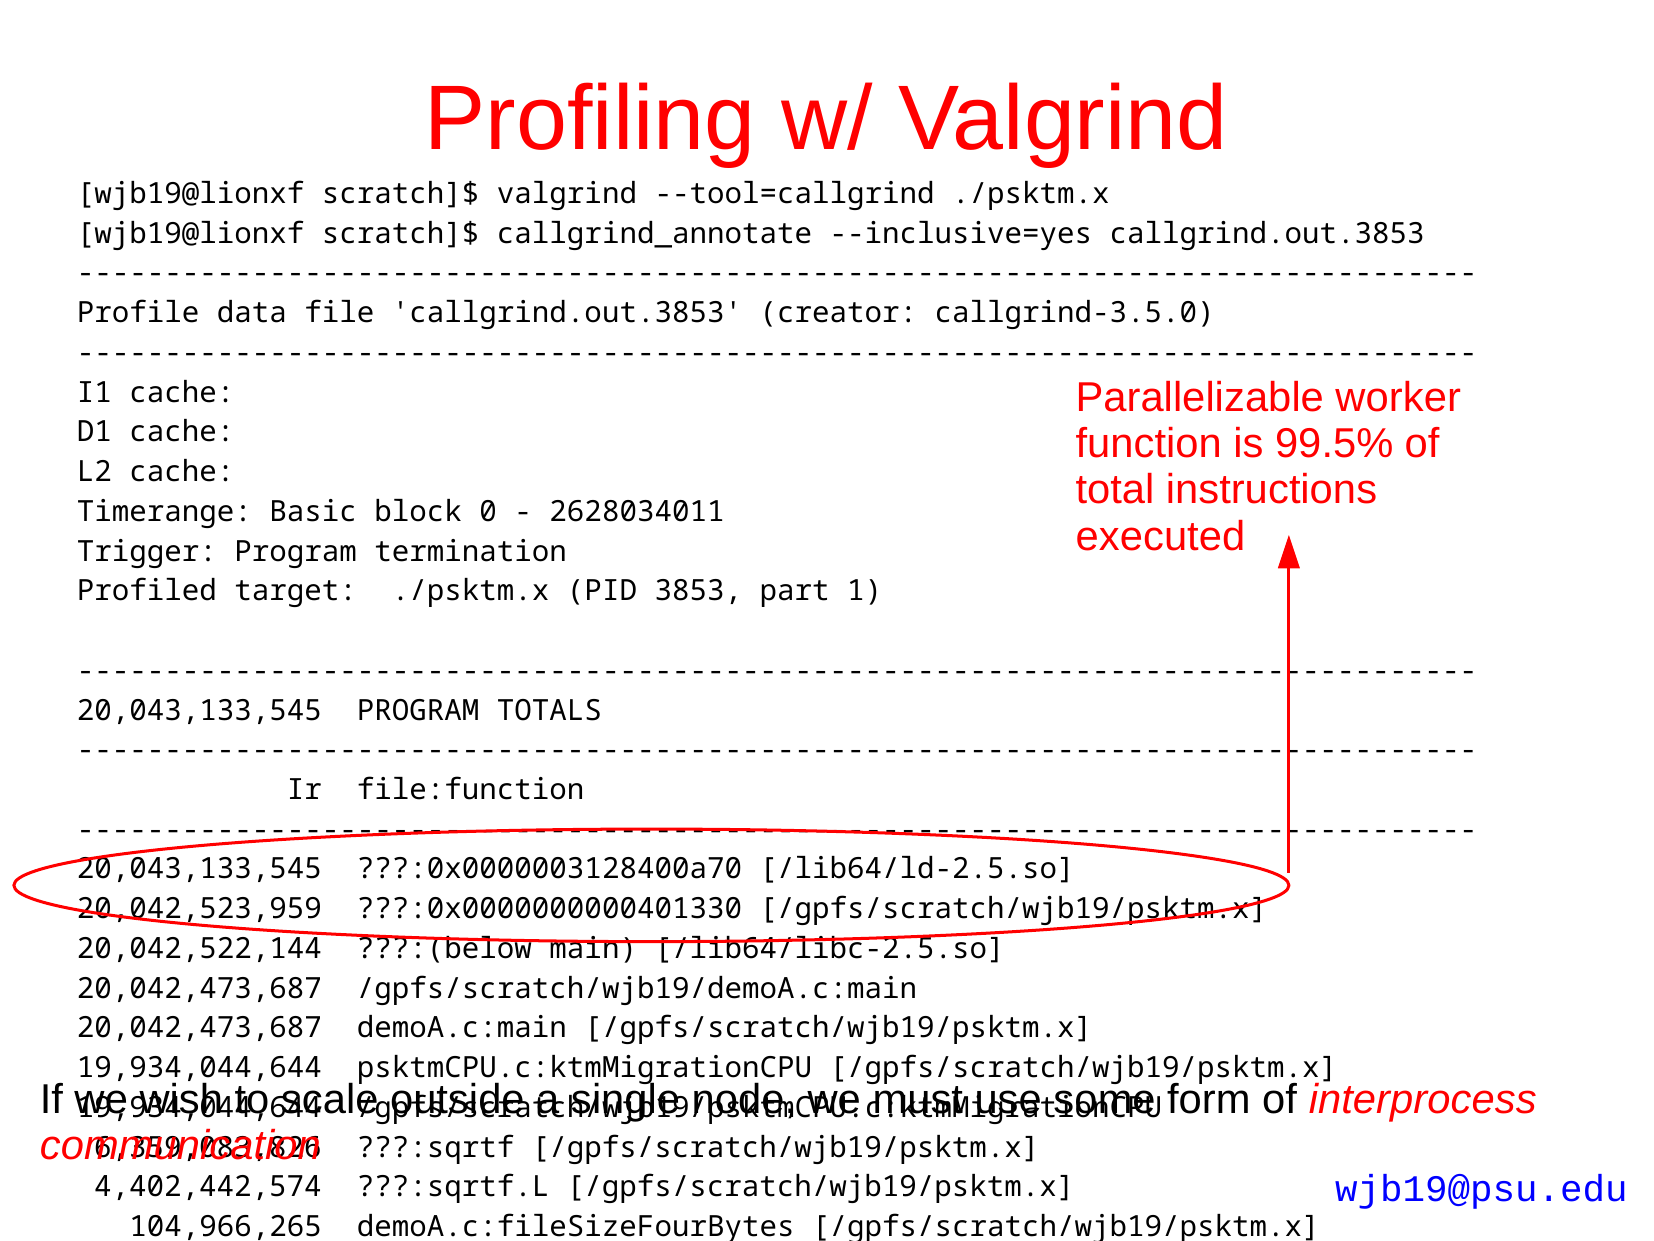

# Profiling w/ Valgrind
[wjb19@lionxf scratch]$ valgrind --tool=callgrind ./psktm.x
[wjb19@lionxf scratch]$ callgrind_annotate --inclusive=yes callgrind.out.3853
--------------------------------------------------------------------------------
Profile data file 'callgrind.out.3853' (creator: callgrind-3.5.0)
--------------------------------------------------------------------------------
I1 cache:
D1 cache:
L2 cache:
Timerange: Basic block 0 - 2628034011
Trigger: Program termination
Profiled target: ./psktm.x (PID 3853, part 1)
--------------------------------------------------------------------------------
20,043,133,545 PROGRAM TOTALS
--------------------------------------------------------------------------------
 Ir file:function
--------------------------------------------------------------------------------
20,043,133,545 ???:0x0000003128400a70 [/lib64/ld-2.5.so]
20,042,523,959 ???:0x0000000000401330 [/gpfs/scratch/wjb19/psktm.x]
20,042,522,144 ???:(below main) [/lib64/libc-2.5.so]
20,042,473,687 /gpfs/scratch/wjb19/demoA.c:main
20,042,473,687 demoA.c:main [/gpfs/scratch/wjb19/psktm.x]
19,934,044,644 psktmCPU.c:ktmMigrationCPU [/gpfs/scratch/wjb19/psktm.x]
19,934,044,644 /gpfs/scratch/wjb19/psktmCPU.c:ktmMigrationCPU
 6,359,083,826 ???:sqrtf [/gpfs/scratch/wjb19/psktm.x]
 4,402,442,574 ???:sqrtf.L [/gpfs/scratch/wjb19/psktm.x]
 104,966,265 demoA.c:fileSizeFourBytes [/gpfs/scratch/wjb19/psktm.x]
Parallelizable worker function is 99.5% of total instructions executed
If we wish to scale outside a single node, we must use some form of interprocess communication
wjb19@psu.edu